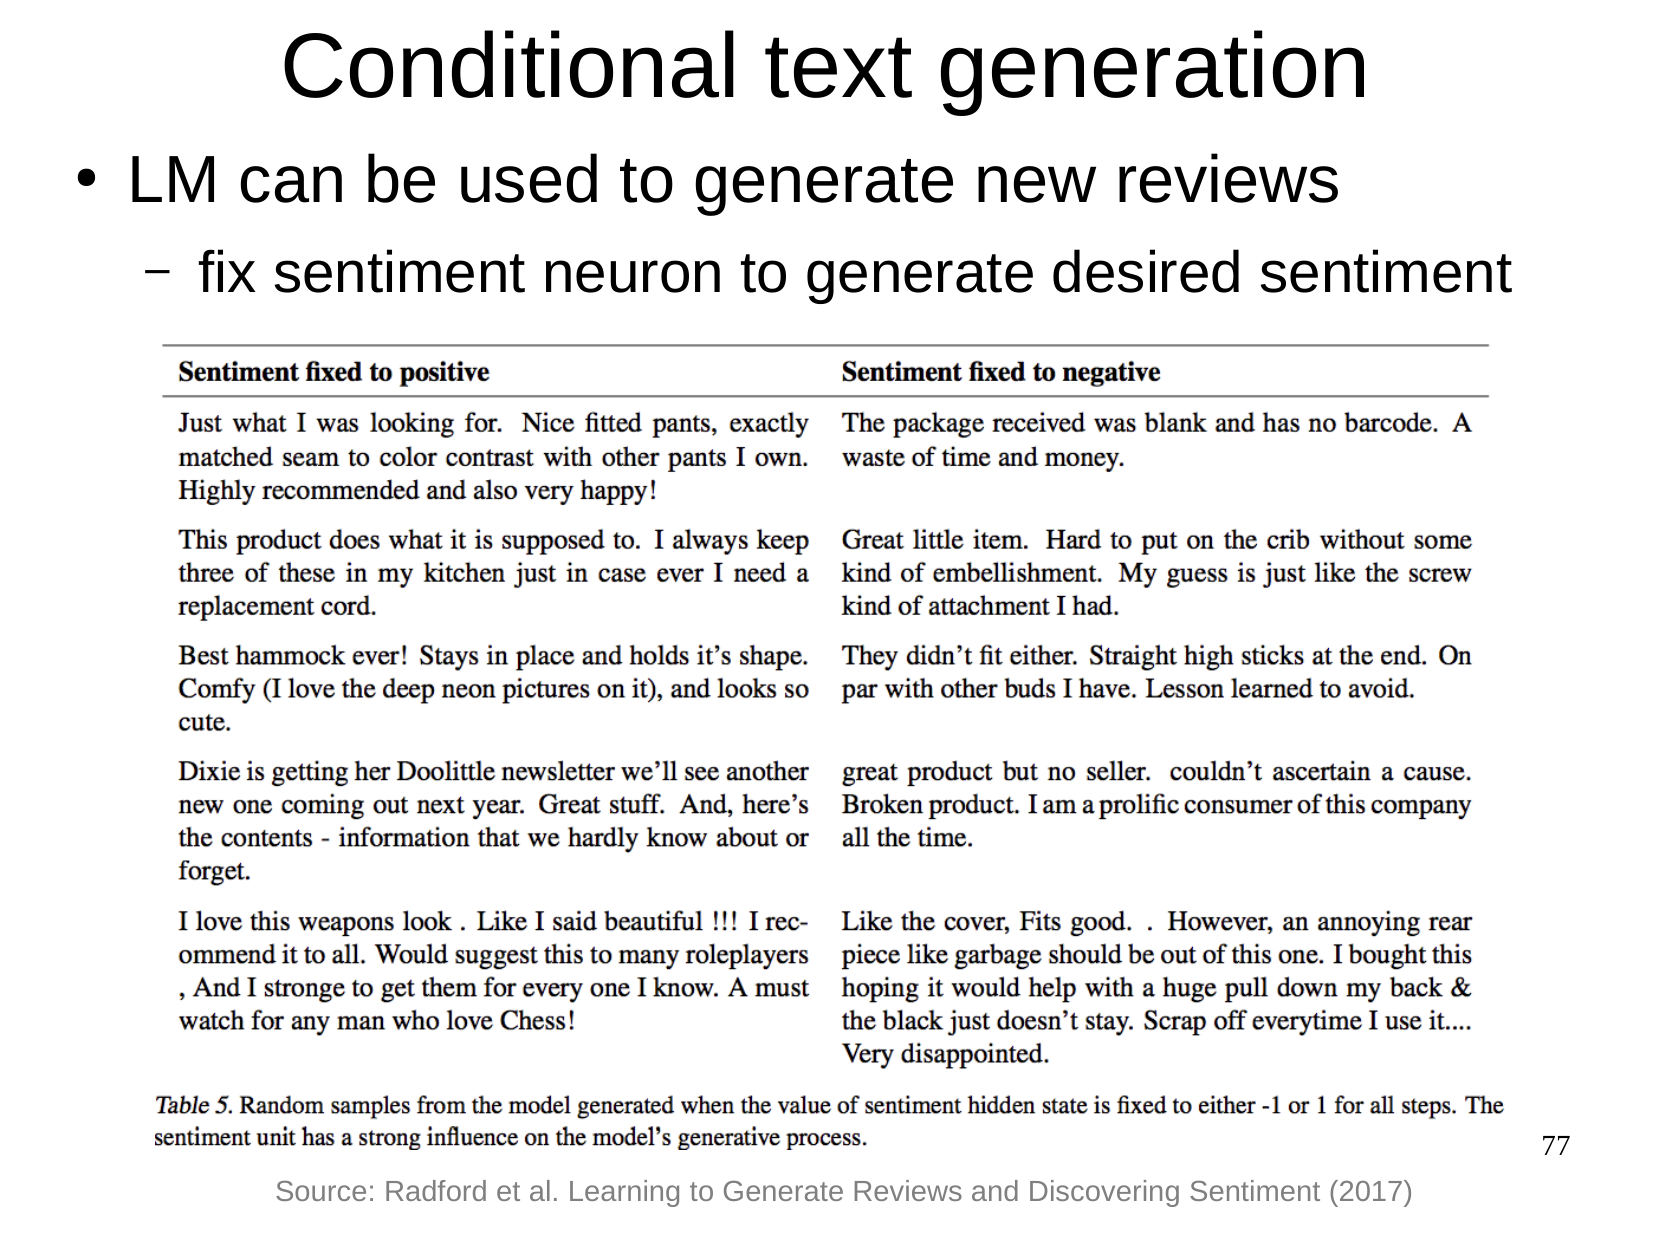

# Conditional text generation
LM can be used to generate new reviews
fix sentiment neuron to generate desired sentiment
77
Source: Radford et al. Learning to Generate Reviews and Discovering Sentiment (2017)